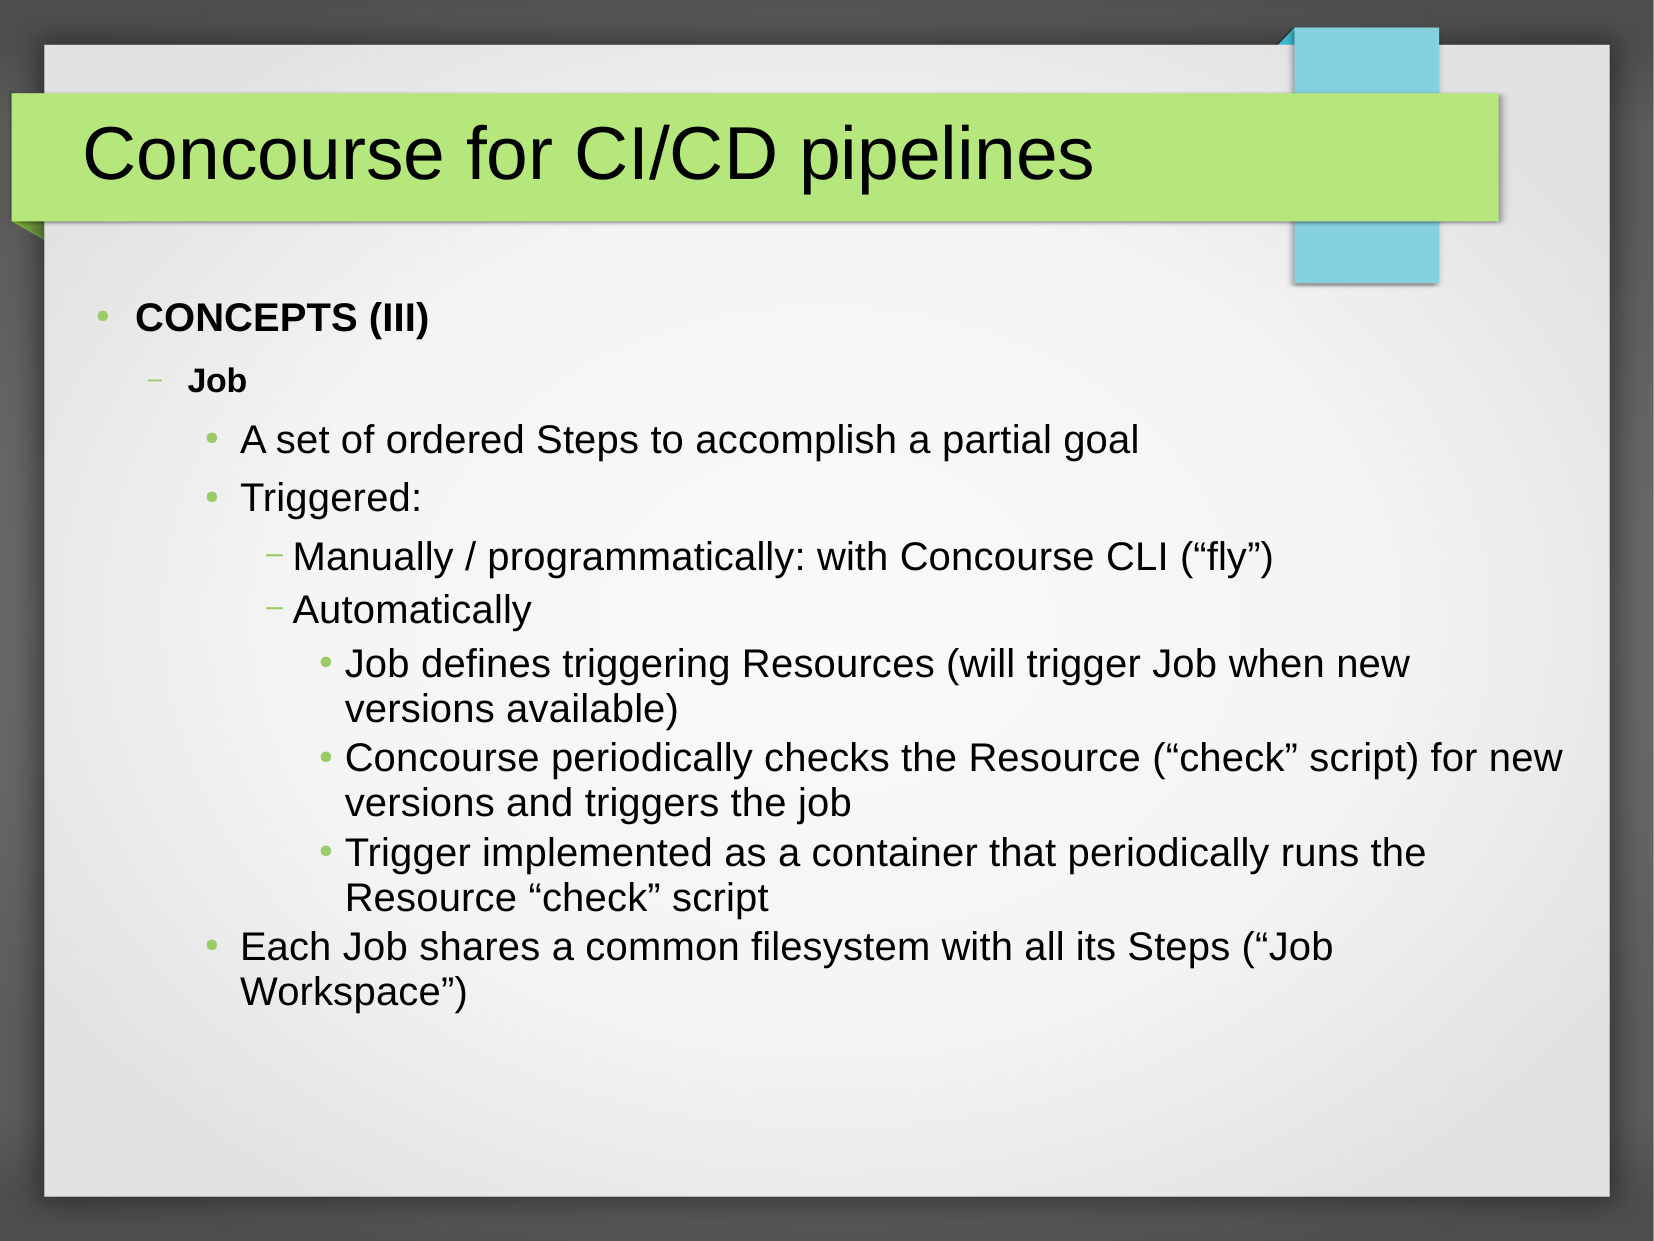

# Concourse for CI/CD pipelines
CONCEPTS (III)
Job
A set of ordered Steps to accomplish a partial goal
Triggered:
Manually / programmatically: with Concourse CLI (“fly”)
Automatically
Job defines triggering Resources (will trigger Job when new versions available)
Concourse periodically checks the Resource (“check” script) for new versions and triggers the job
Trigger implemented as a container that periodically runs the Resource “check” script
Each Job shares a common filesystem with all its Steps (“Job Workspace”)